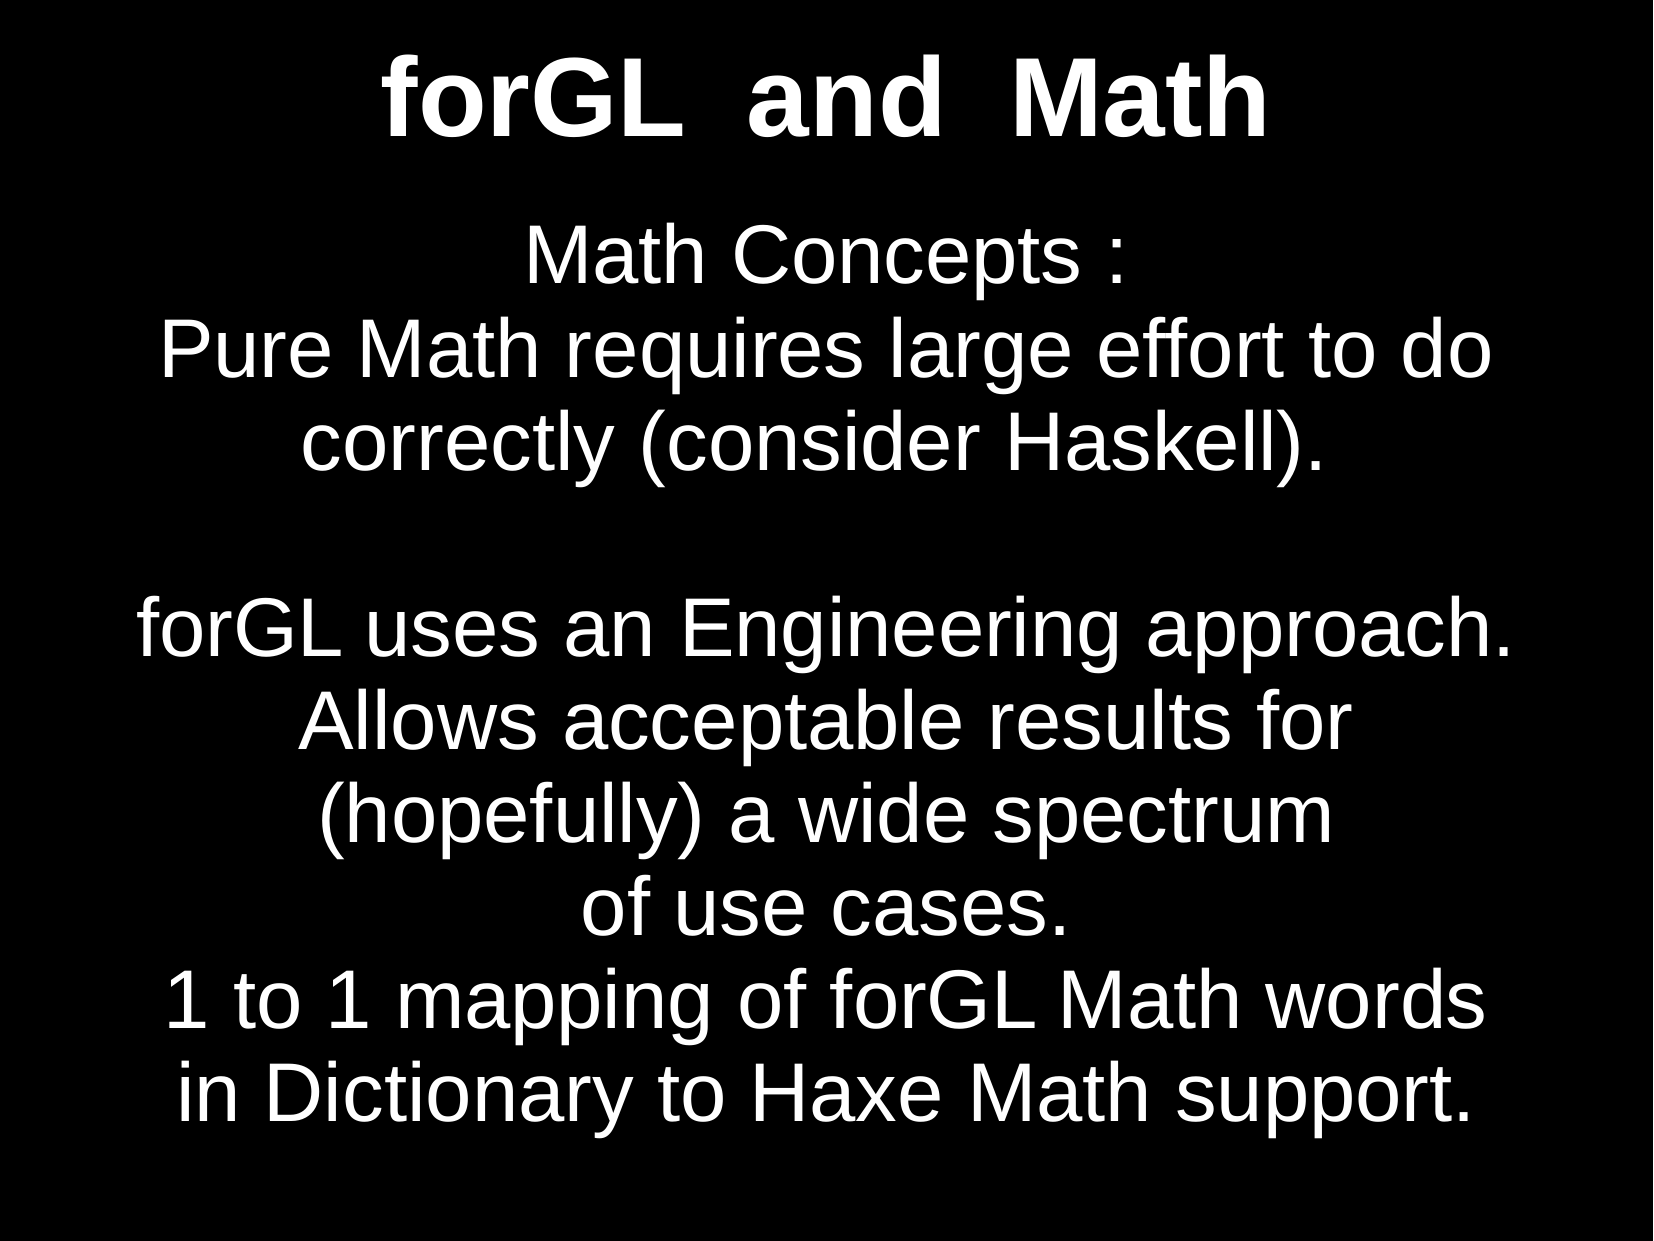

# forGL and Math
Math Concepts :
Pure Math requires large effort to do correctly (consider Haskell).
forGL uses an Engineering approach.
Allows acceptable results for
(hopefully) a wide spectrum
of use cases.
1 to 1 mapping of forGL Math words
in Dictionary to Haxe Math support.